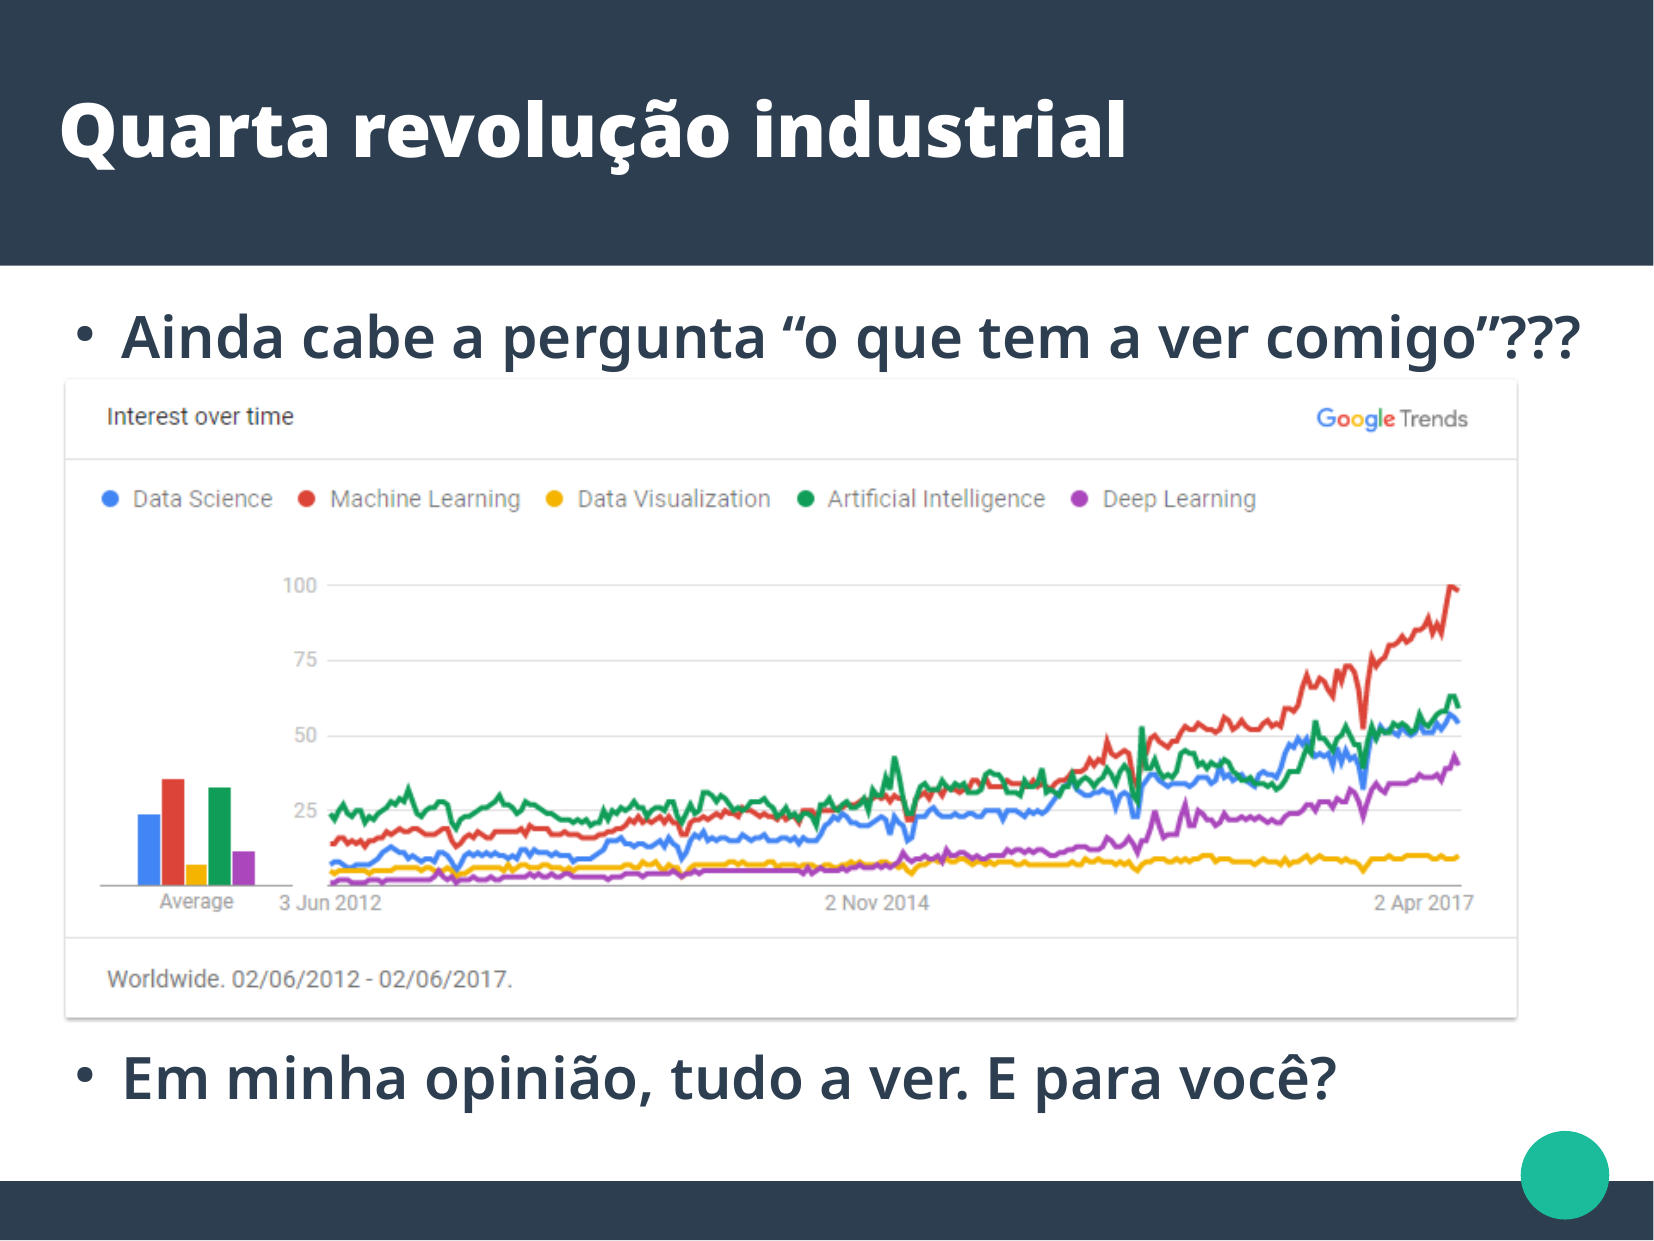

# Quarta revolução industrial
Ainda cabe a pergunta “o que tem a ver comigo”???
Em minha opinião, tudo a ver. E para você?